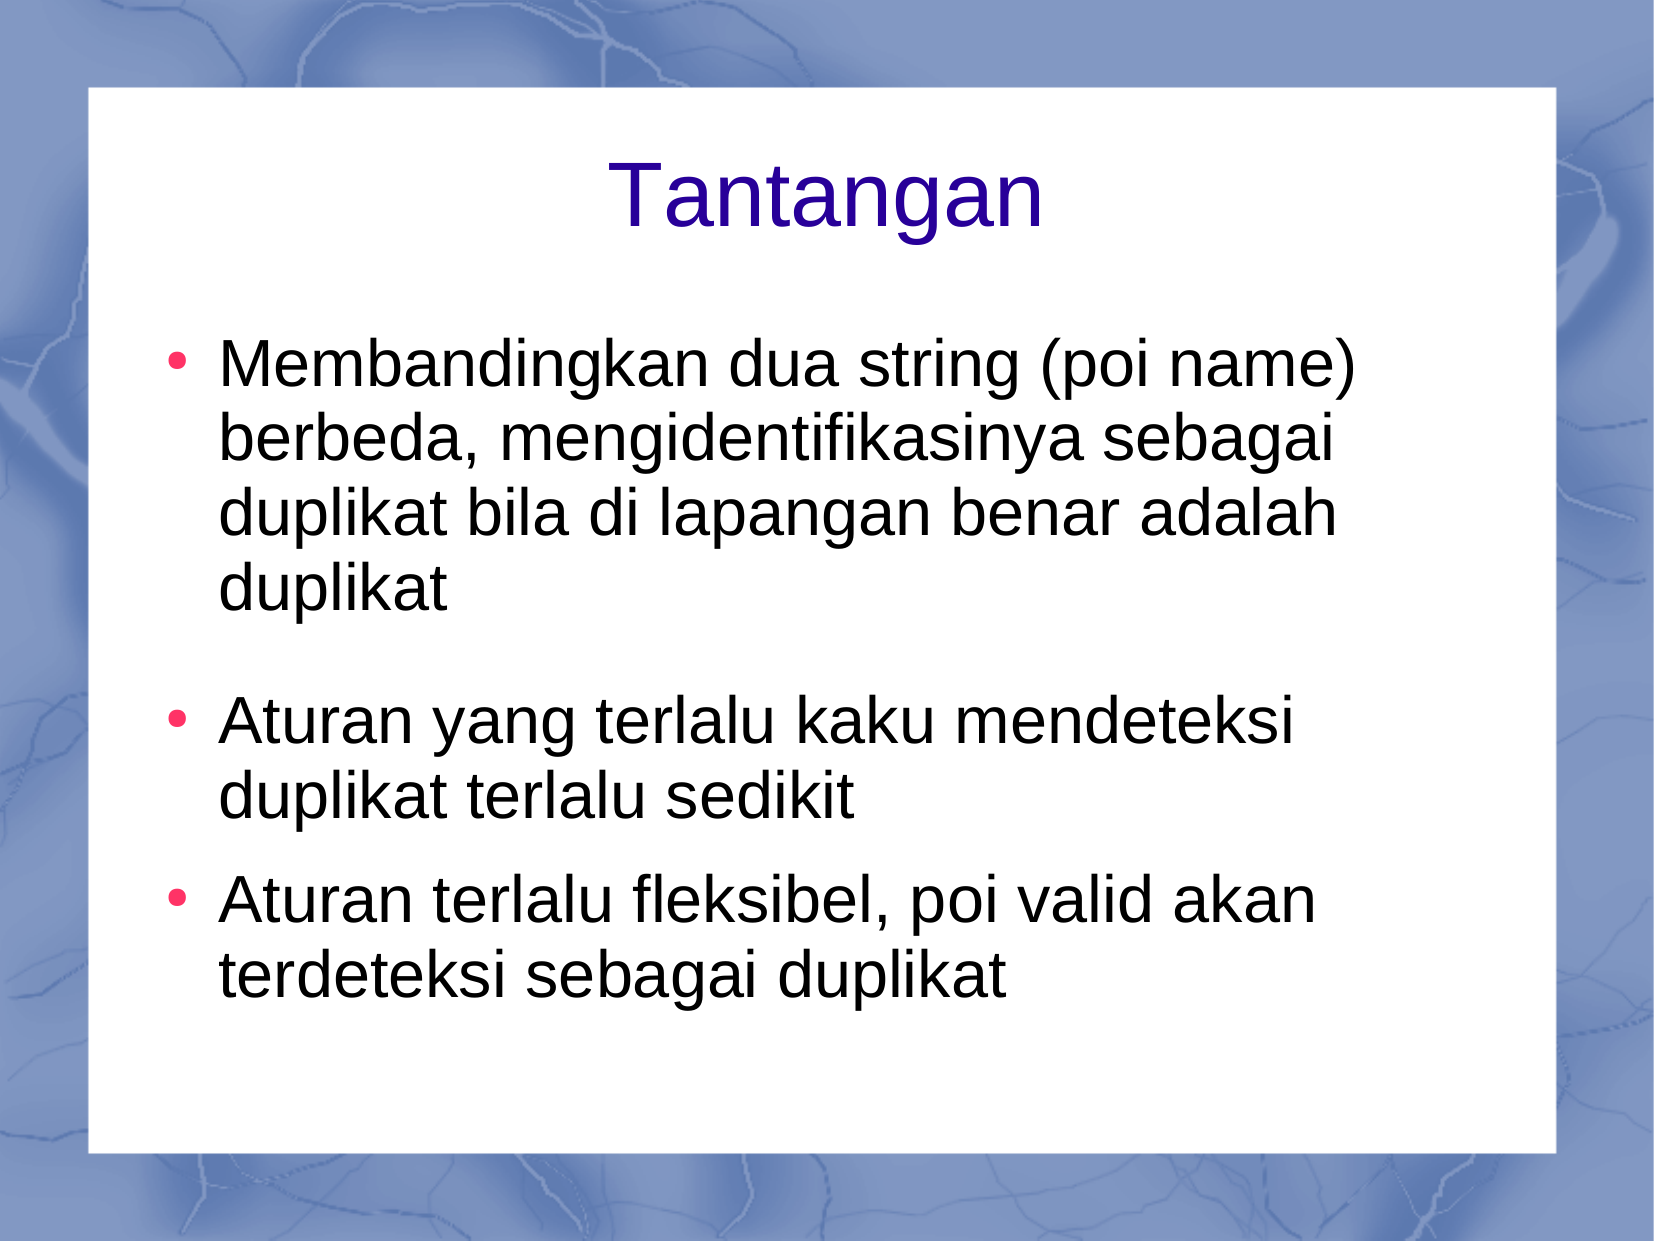

# Tantangan
Membandingkan dua string (poi name) berbeda, mengidentifikasinya sebagai duplikat bila di lapangan benar adalah duplikat
Aturan yang terlalu kaku mendeteksi duplikat terlalu sedikit
Aturan terlalu fleksibel, poi valid akan terdeteksi sebagai duplikat